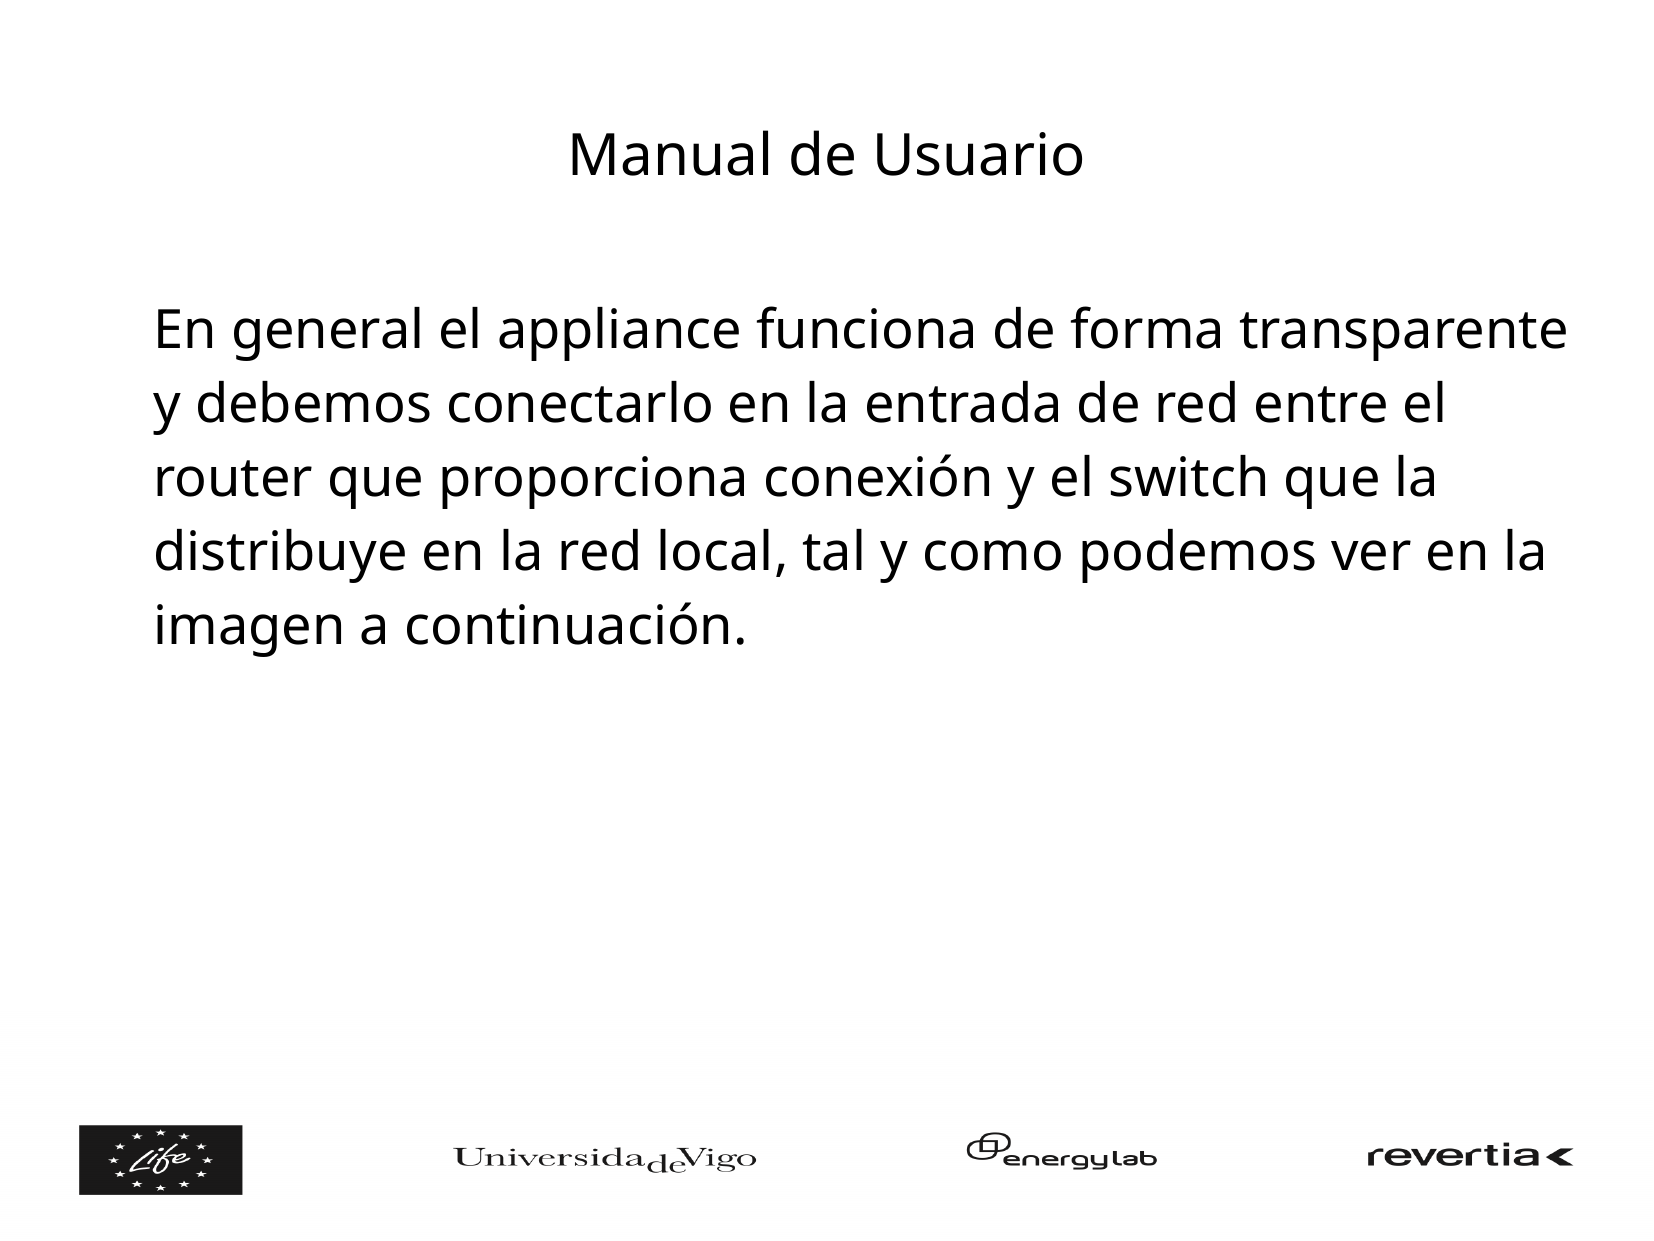

# Manual de Usuario
En general el appliance funciona de forma transparente y debemos conectarlo en la entrada de red entre el router que proporciona conexión y el switch que la distribuye en la red local, tal y como podemos ver en la imagen a continuación.